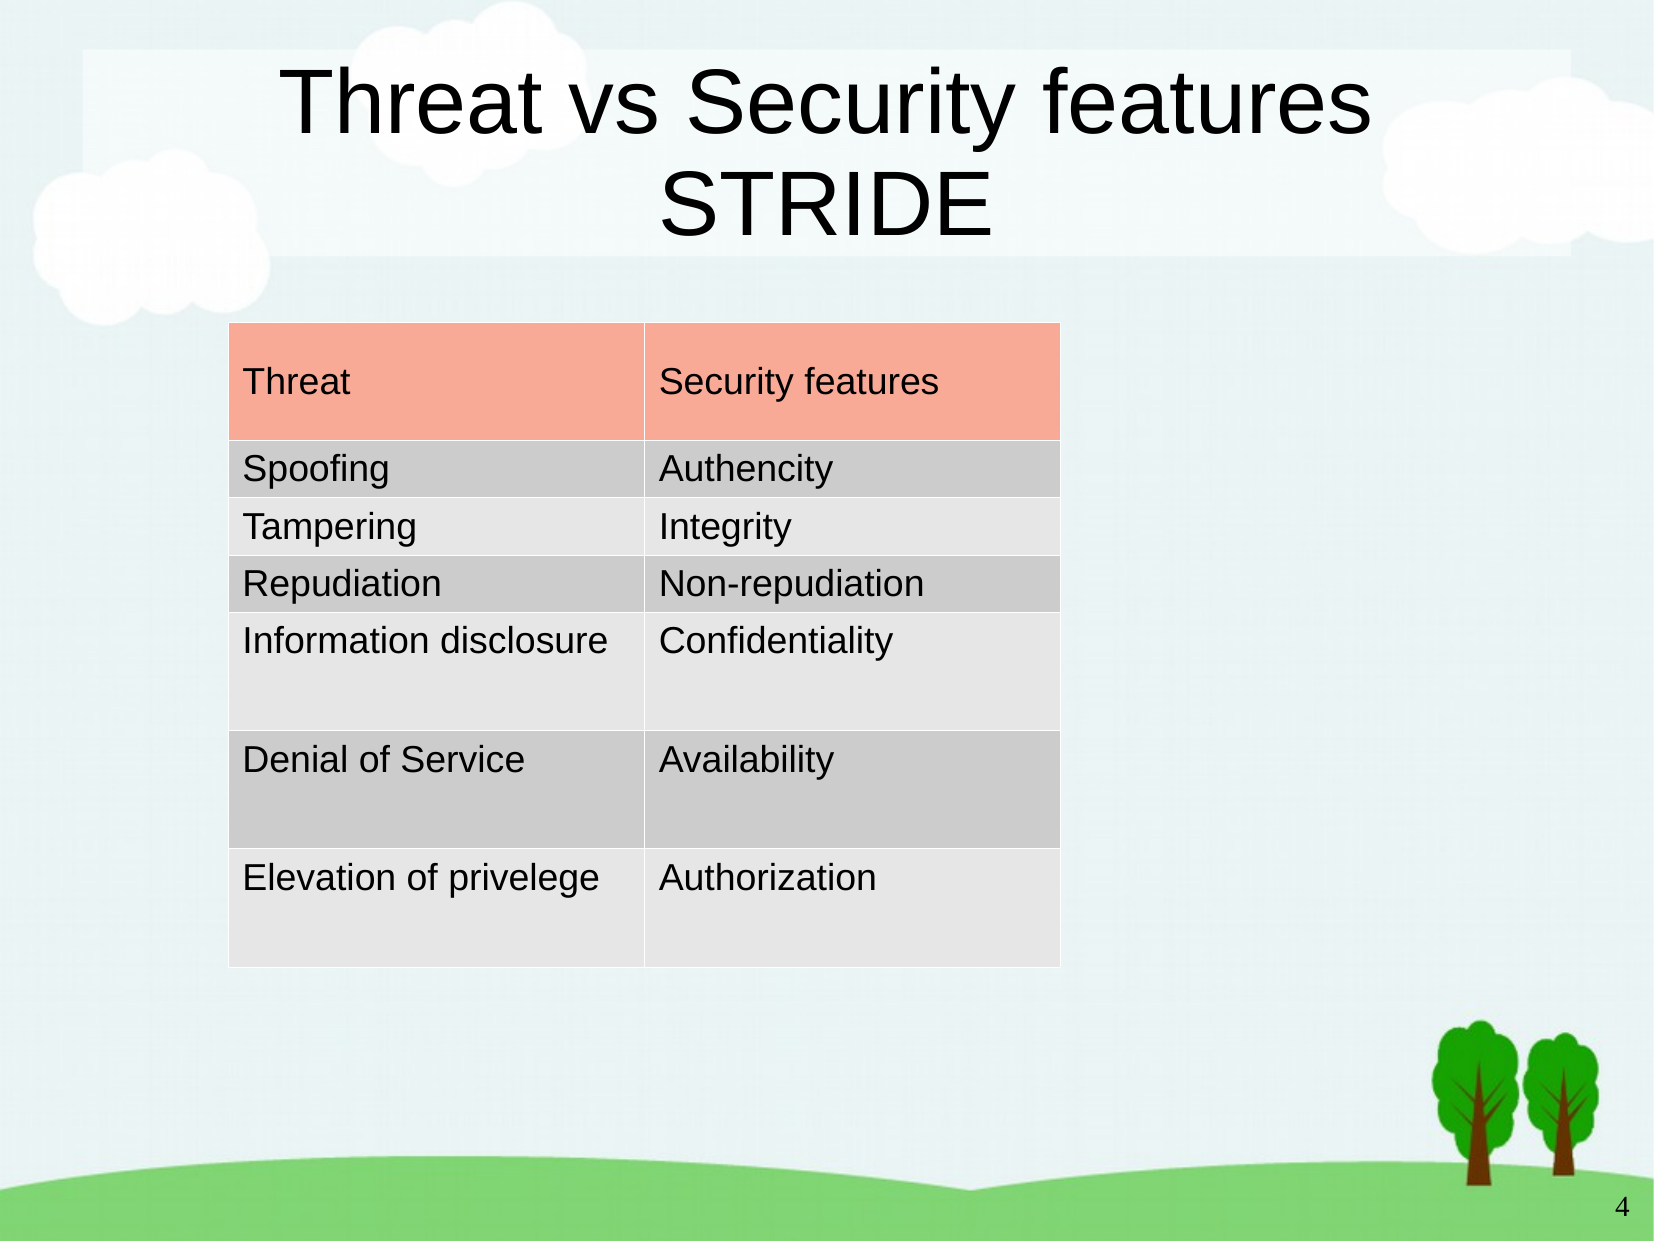

# Threat vs Security features STRIDE
| Threat | Security features |
| --- | --- |
| Spoofing | Authencity |
| Tampering | Integrity |
| Repudiation | Non-repudiation |
| Information disclosure | Confidentiality |
| Denial of Service | Availability |
| Elevation of privelege | Authorization |
4